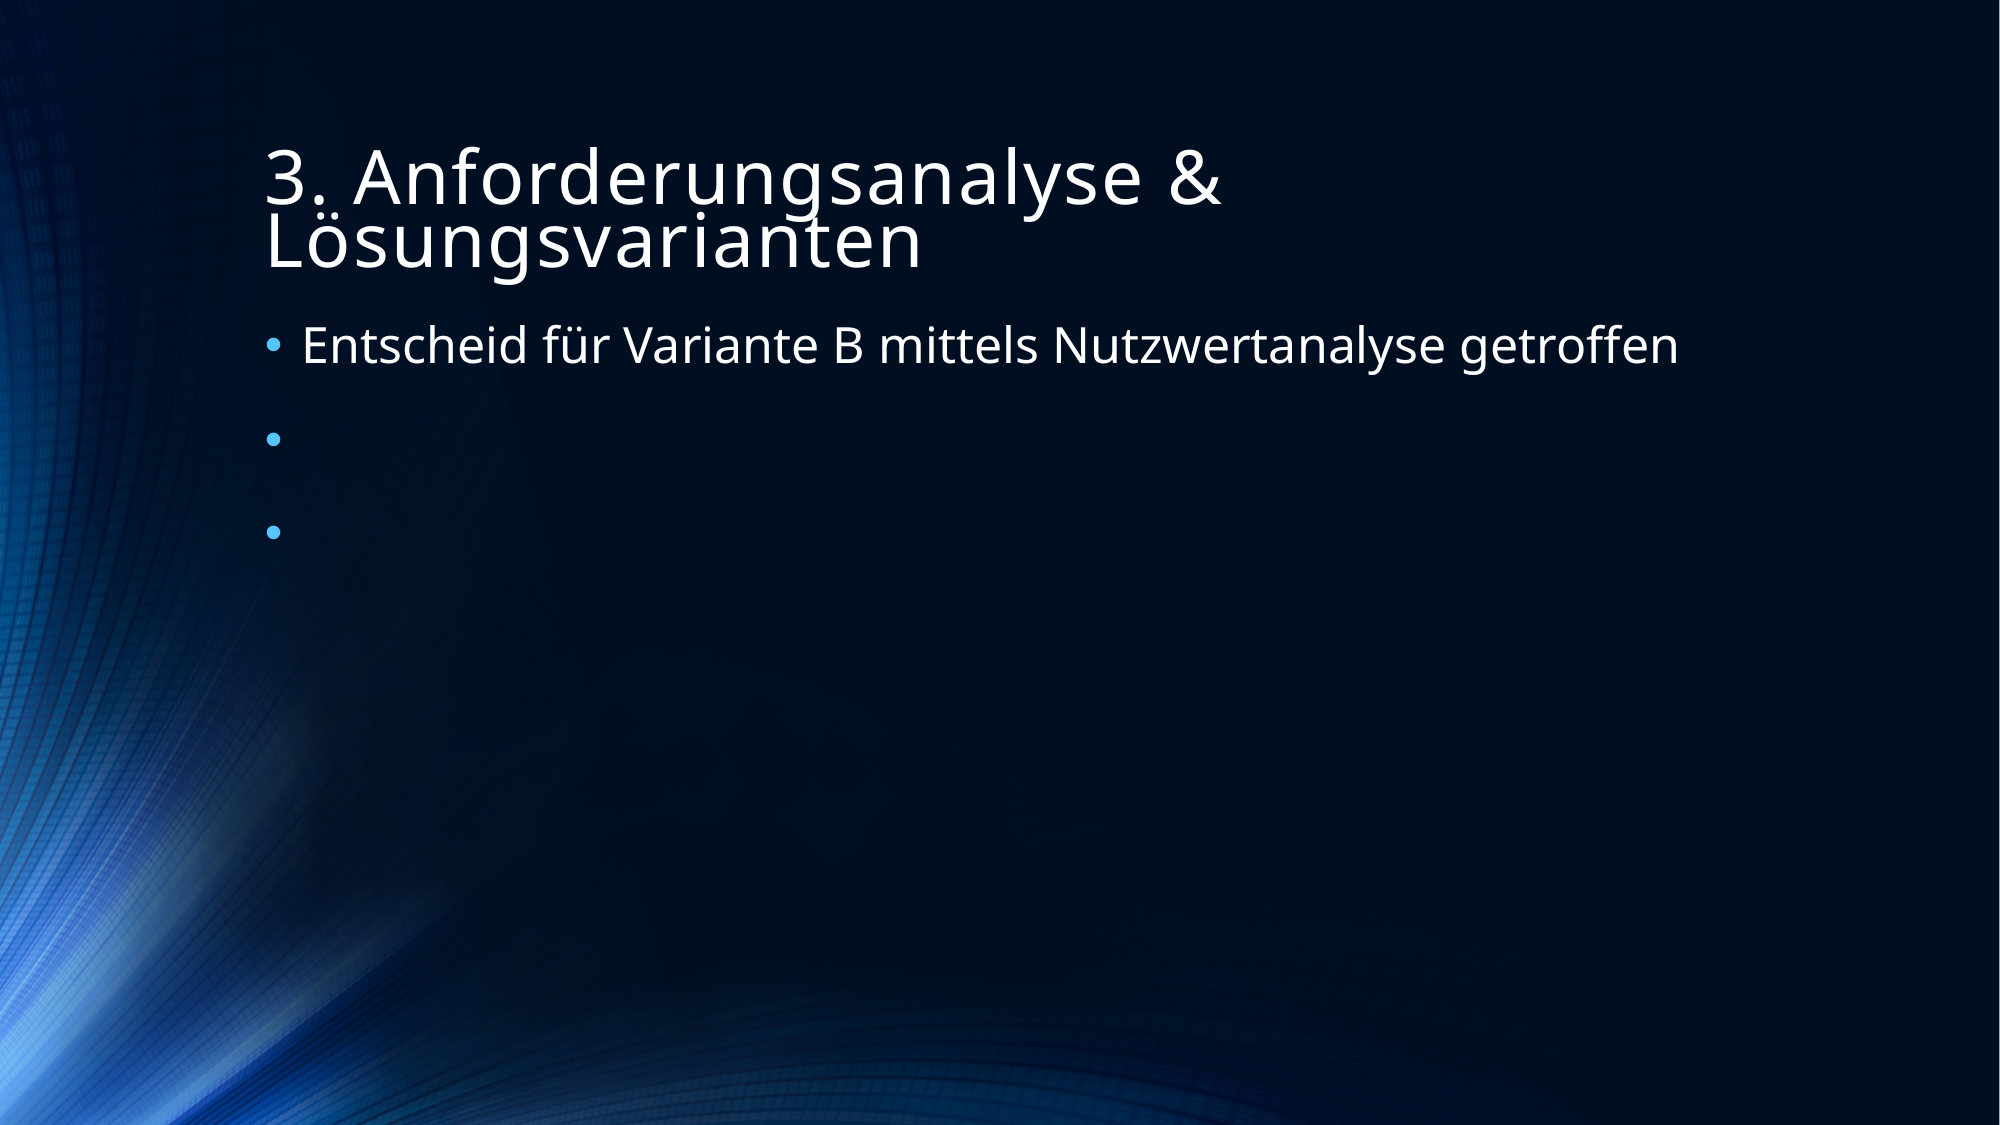

# 3. Anforderungsanalyse & Lösungsvarianten
Entscheid für Variante B mittels Nutzwertanalyse getroffen